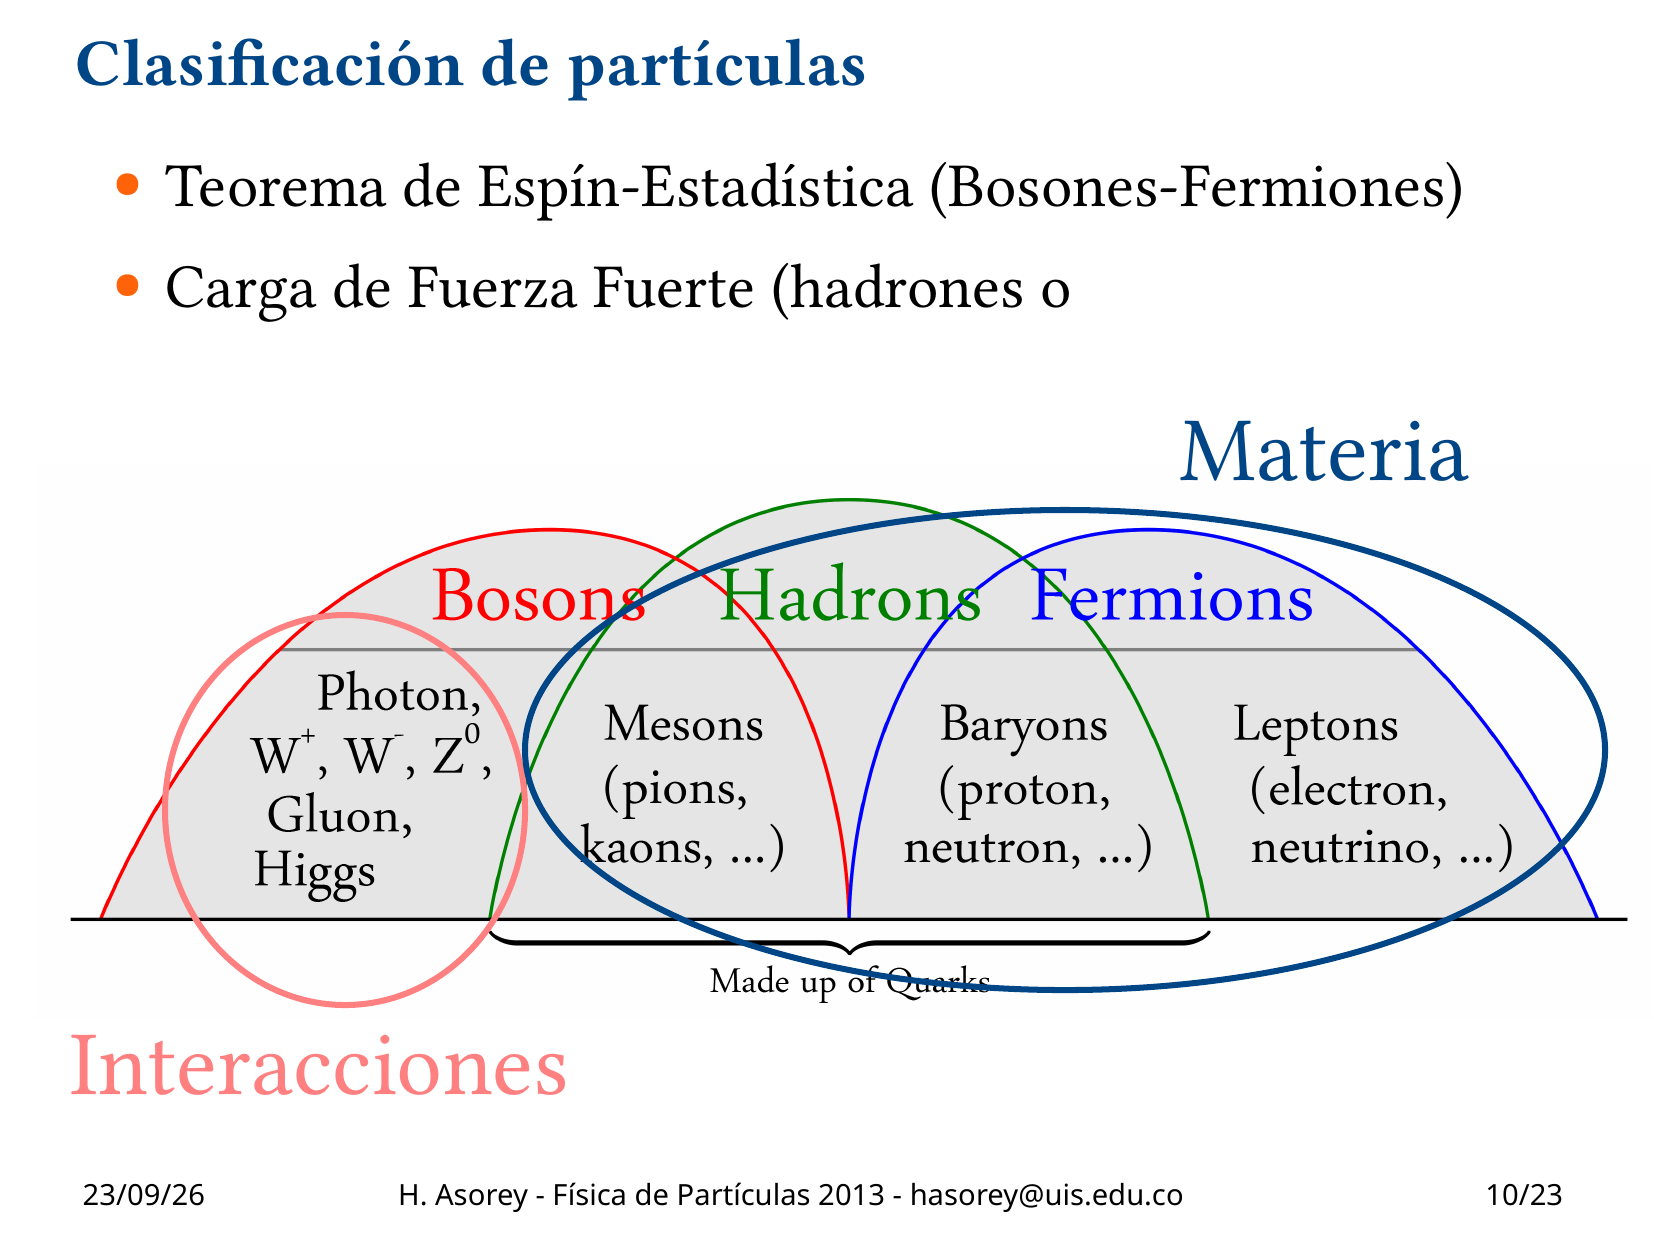

# Clasificación de partículas
Teorema de Espín-Estadística (Bosones-Fermiones)
Carga de Fuerza Fuerte (hadrones o
Materia
Interacciones
H. Asorey - Física de Partículas 2013 - hasorey@uis.edu.co
10